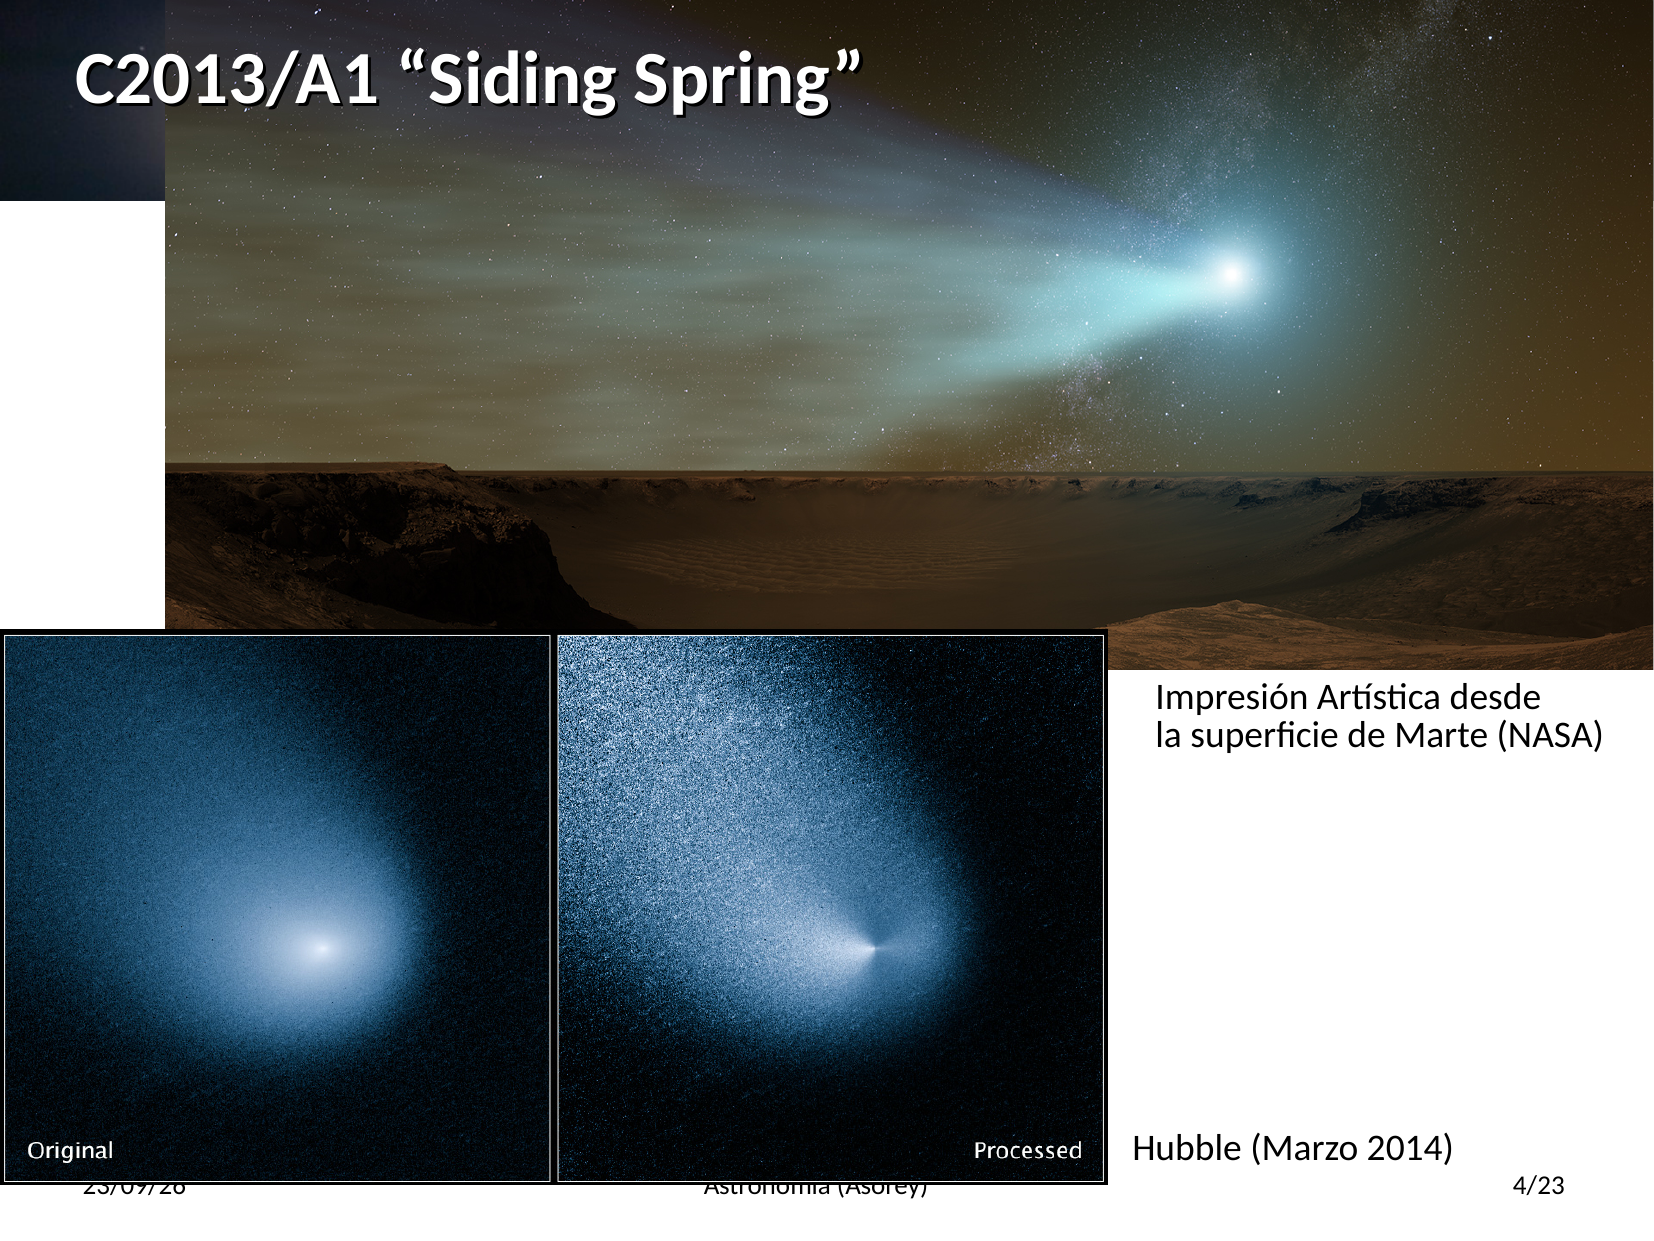

# C2013/A1 “Siding Spring”
Impresión Artística desde
la superficie de Marte (NASA)
Hubble (Marzo 2014)
Astronomía (Asorey)
4